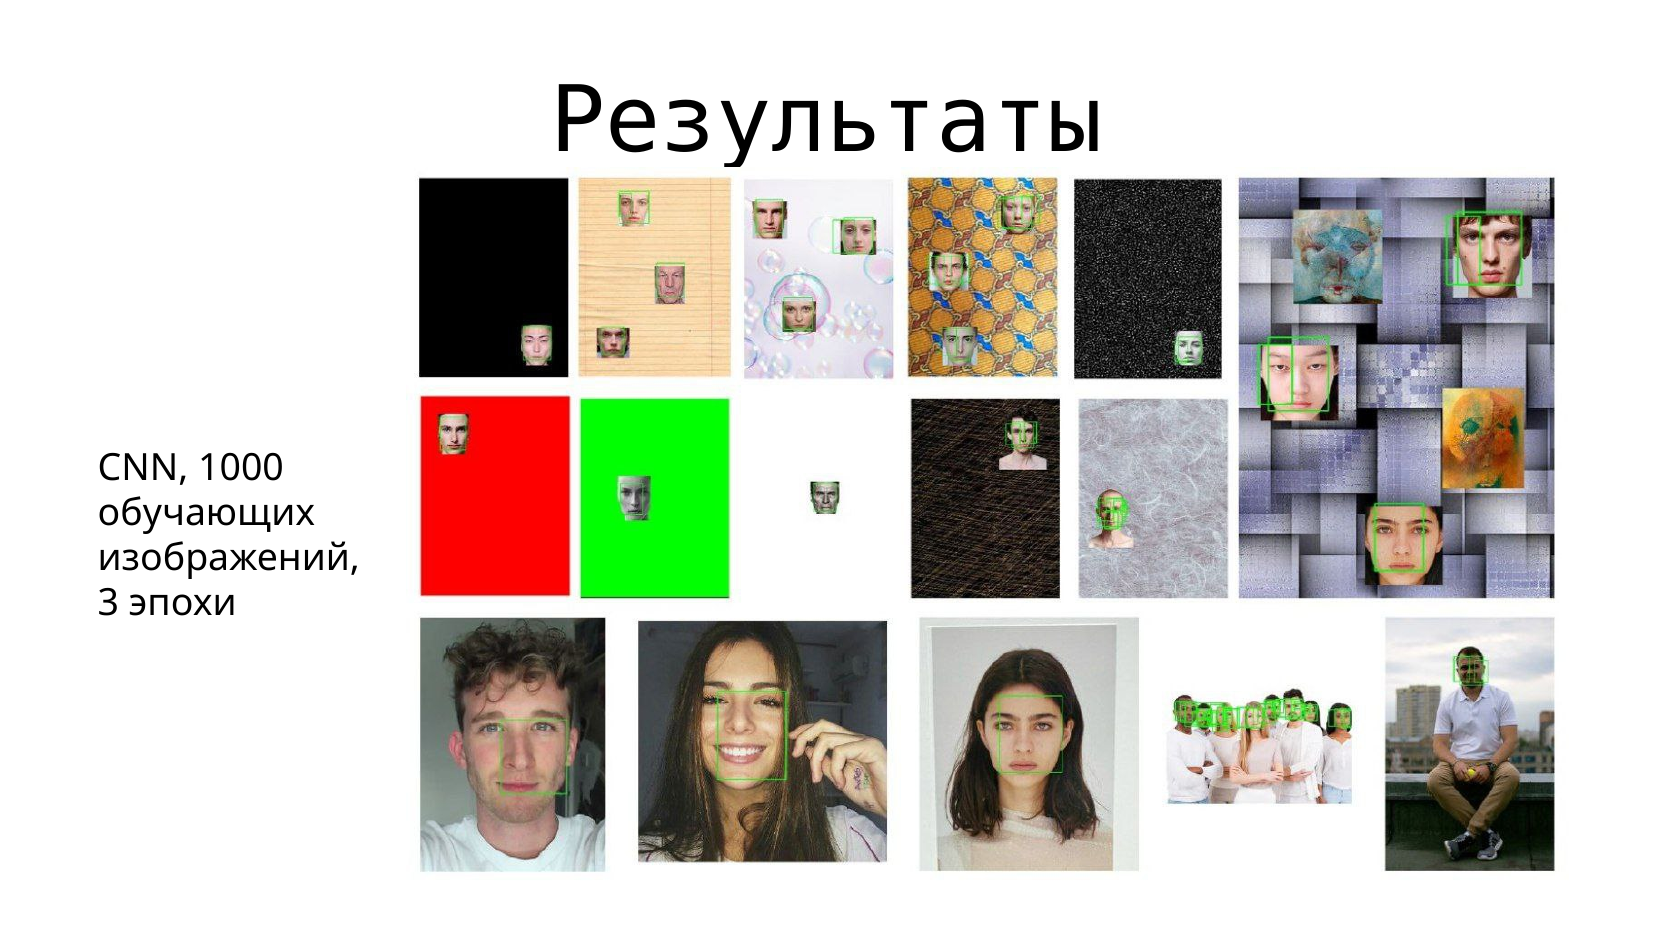

# Результаты
CNN, 1000 обучающих изображений,
3 эпохи